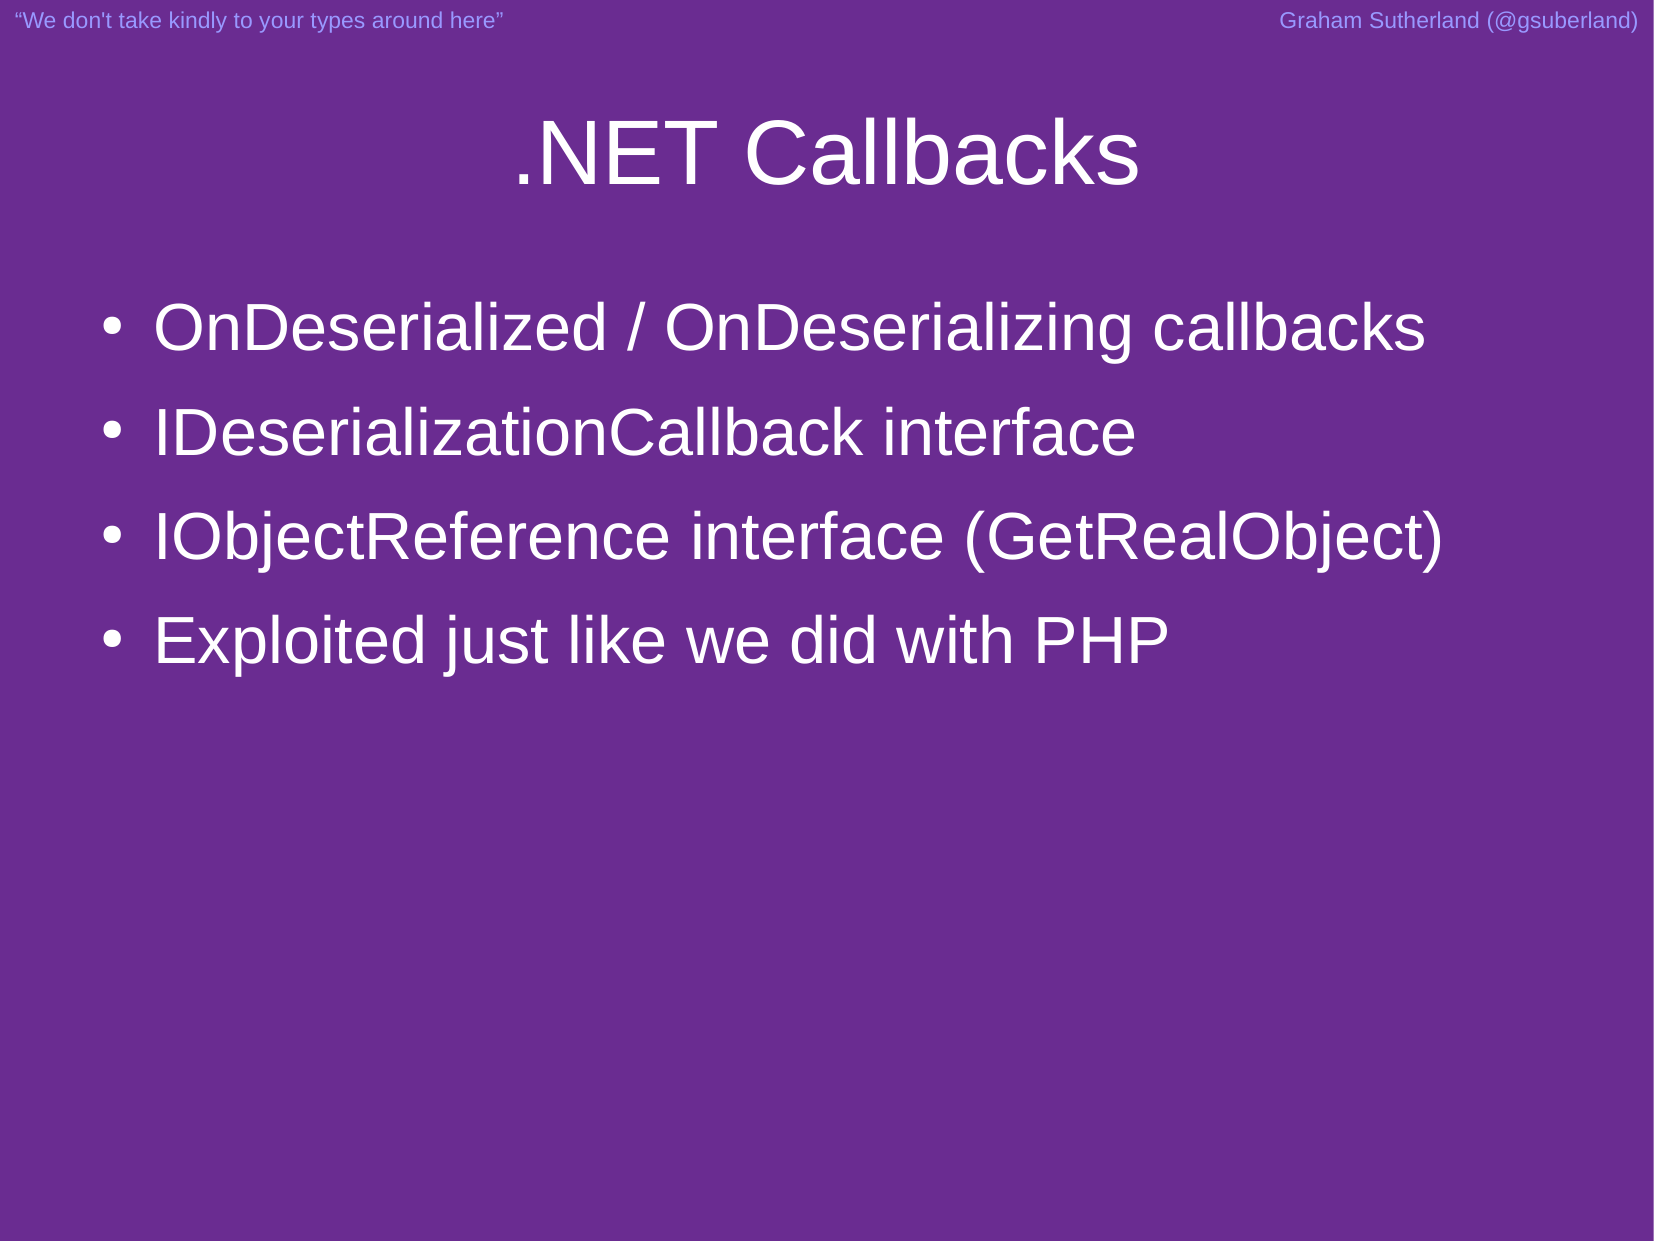

# .NET Callbacks
OnDeserialized / OnDeserializing callbacks
IDeserializationCallback interface
IObjectReference interface (GetRealObject)
Exploited just like we did with PHP